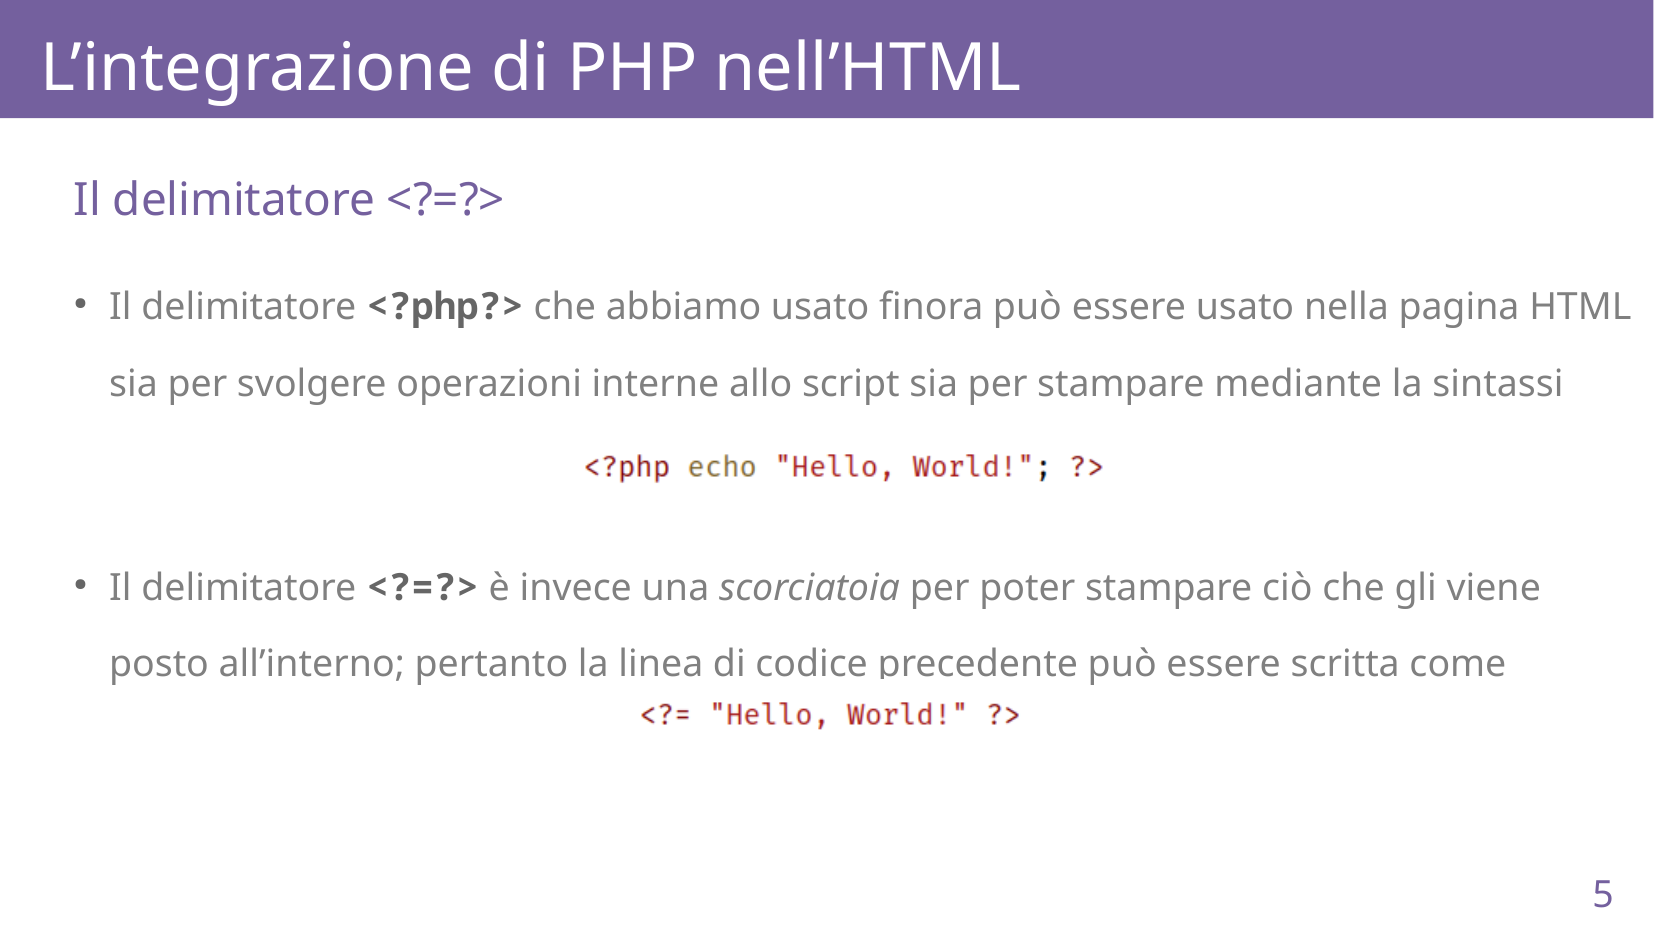

L’integrazione di PHP nell’HTML
Il delimitatore <?=?>
Il delimitatore <?php?> che abbiamo usato finora può essere usato nella pagina HTML
sia per svolgere operazioni interne allo script sia per stampare mediante la sintassi
Il delimitatore <?=?> è invece una scorciatoia per poter stampare ciò che gli viene
posto all’interno; pertanto la linea di codice precedente può essere scritta come